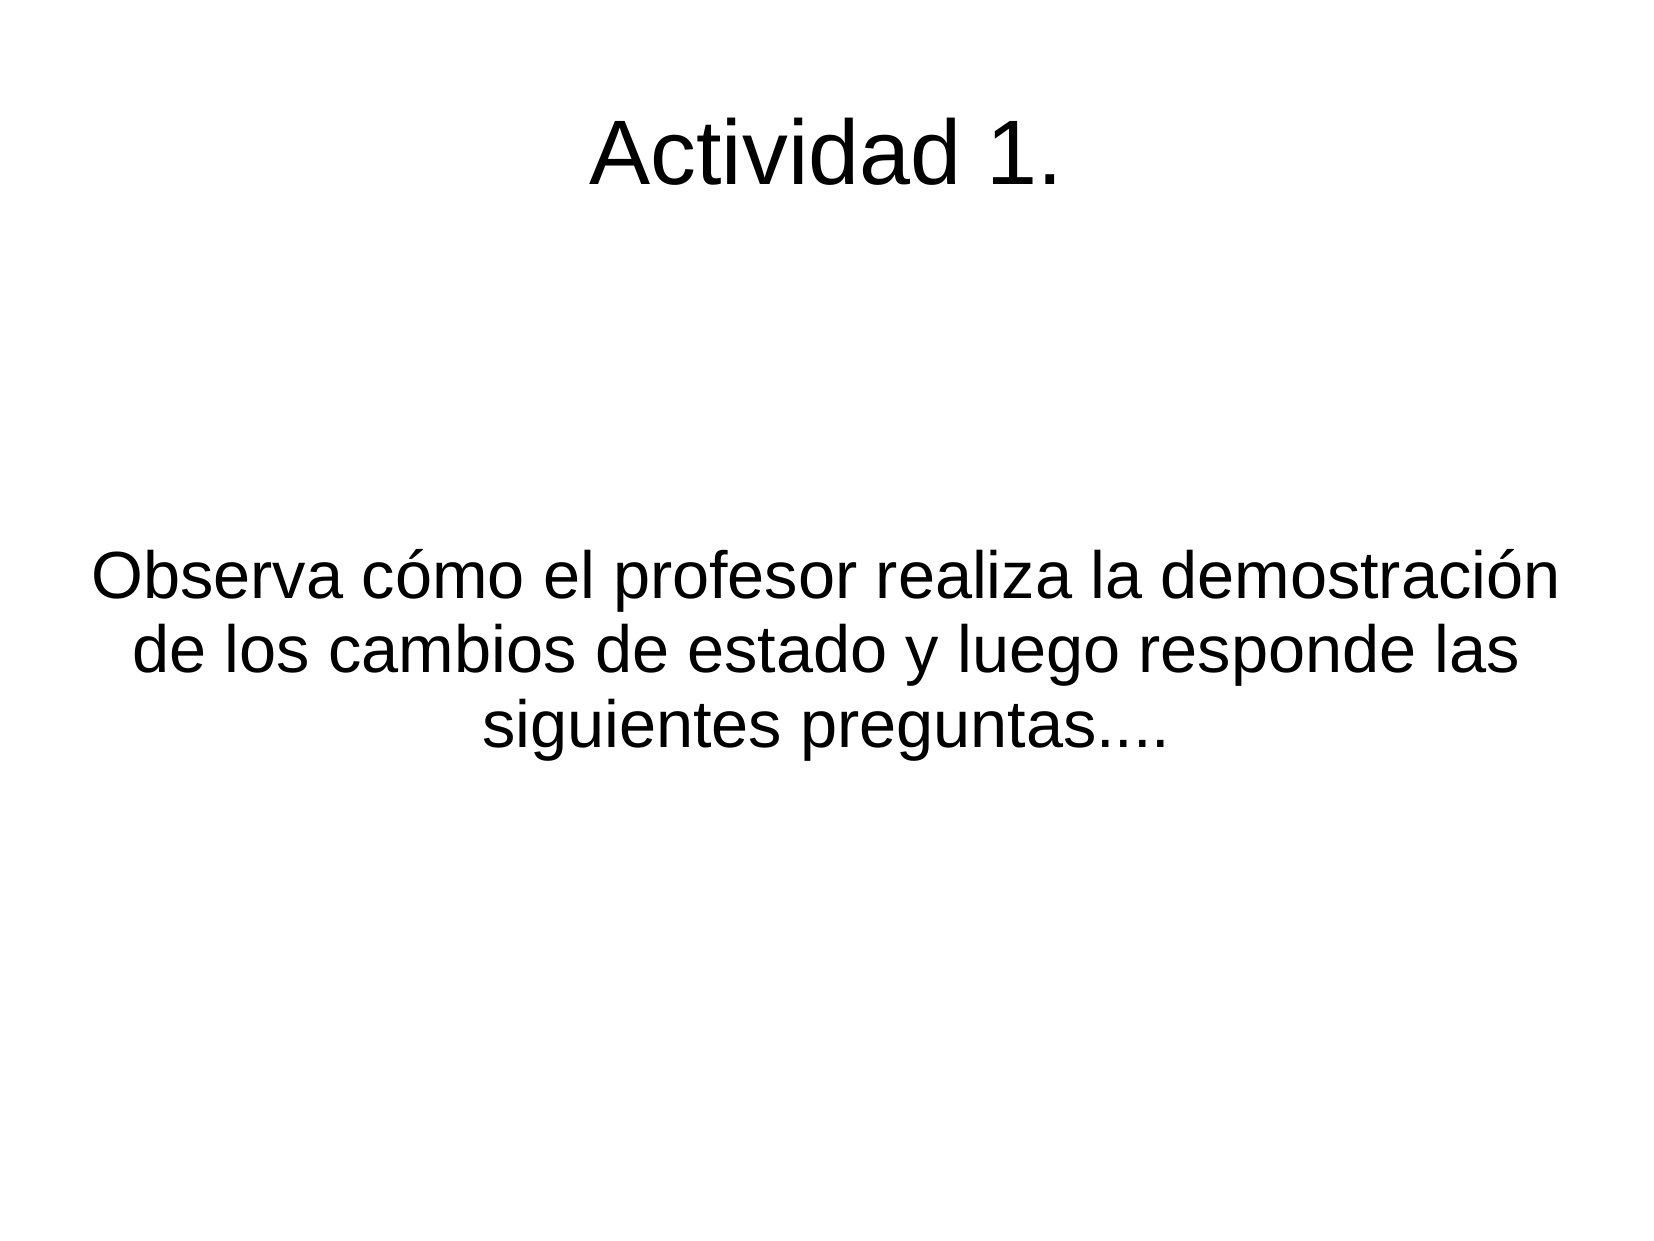

# Actividad 1.
Observa cómo el profesor realiza la demostración de los cambios de estado y luego responde las siguientes preguntas....